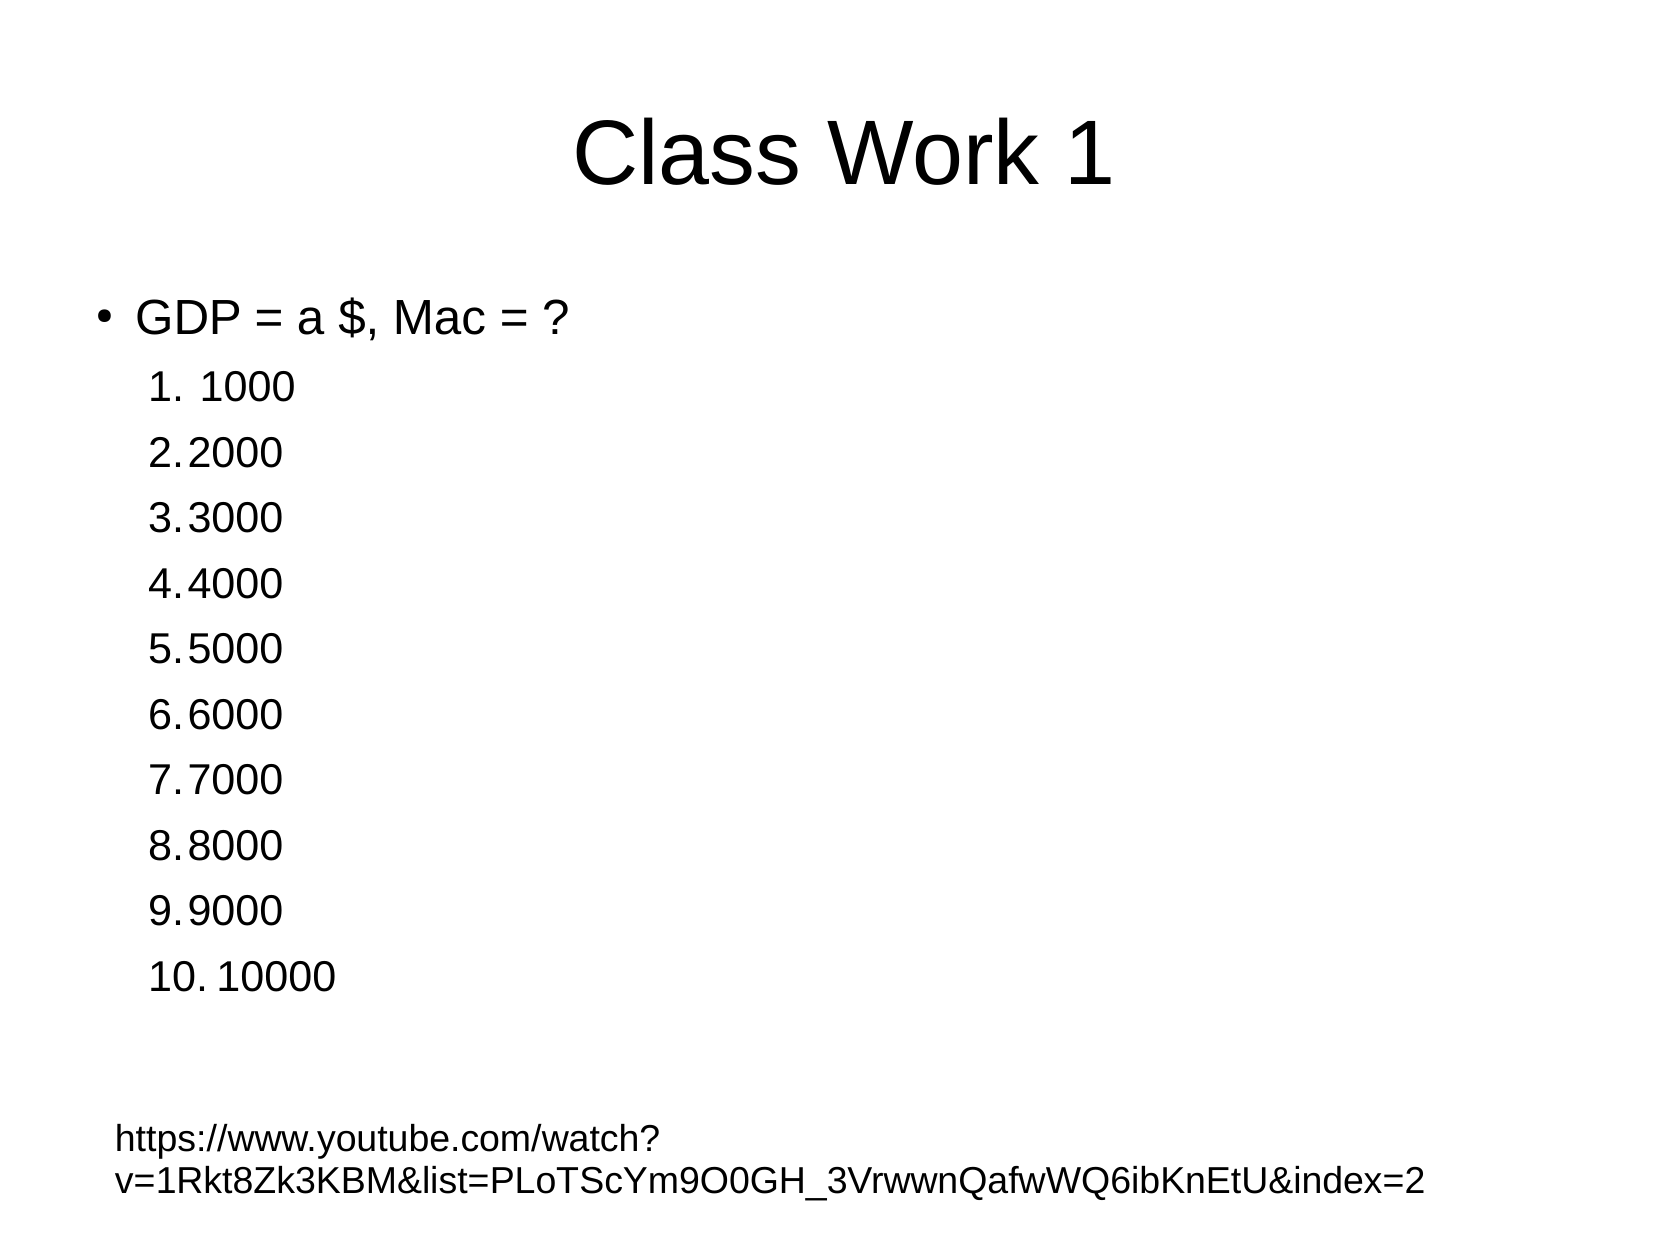

# Class Work 1
GDP = a $, Mac = ?
 1000
2000
3000
4000
5000
6000
7000
8000
9000
 10000
https://www.youtube.com/watch?v=1Rkt8Zk3KBM&list=PLoTScYm9O0GH_3VrwwnQafwWQ6ibKnEtU&index=2